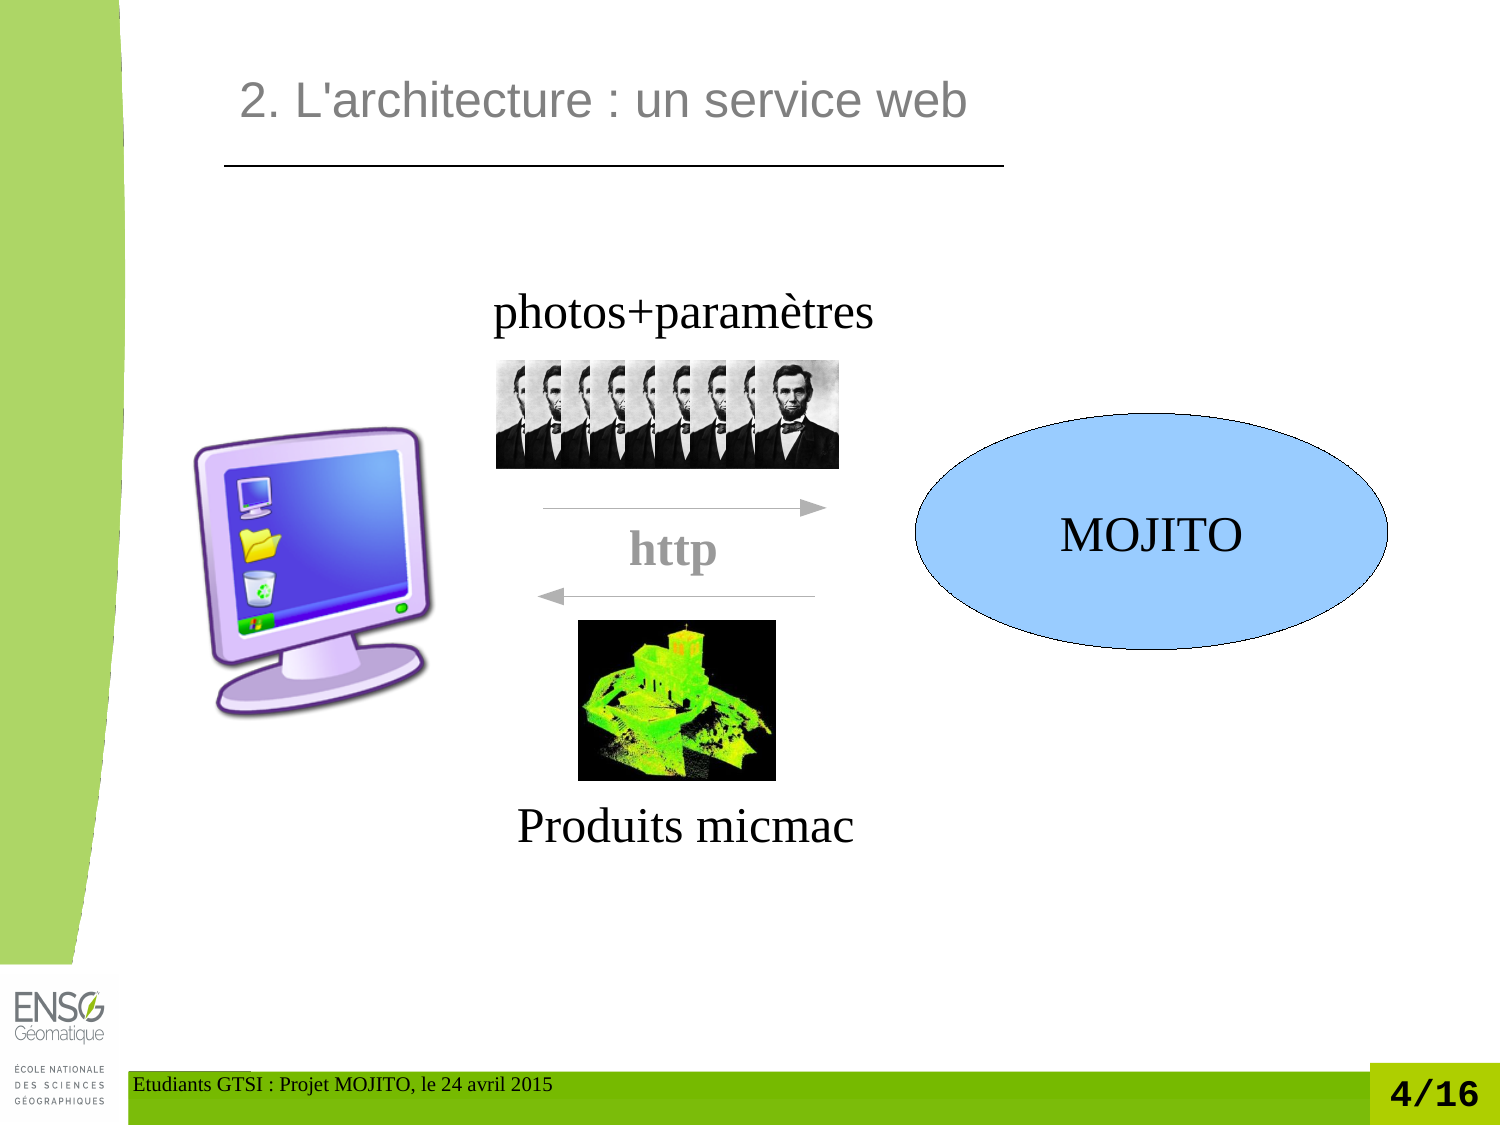

# 2. L'architecture : un service web
photos+paramètres
MOJITO
http
Produits micmac